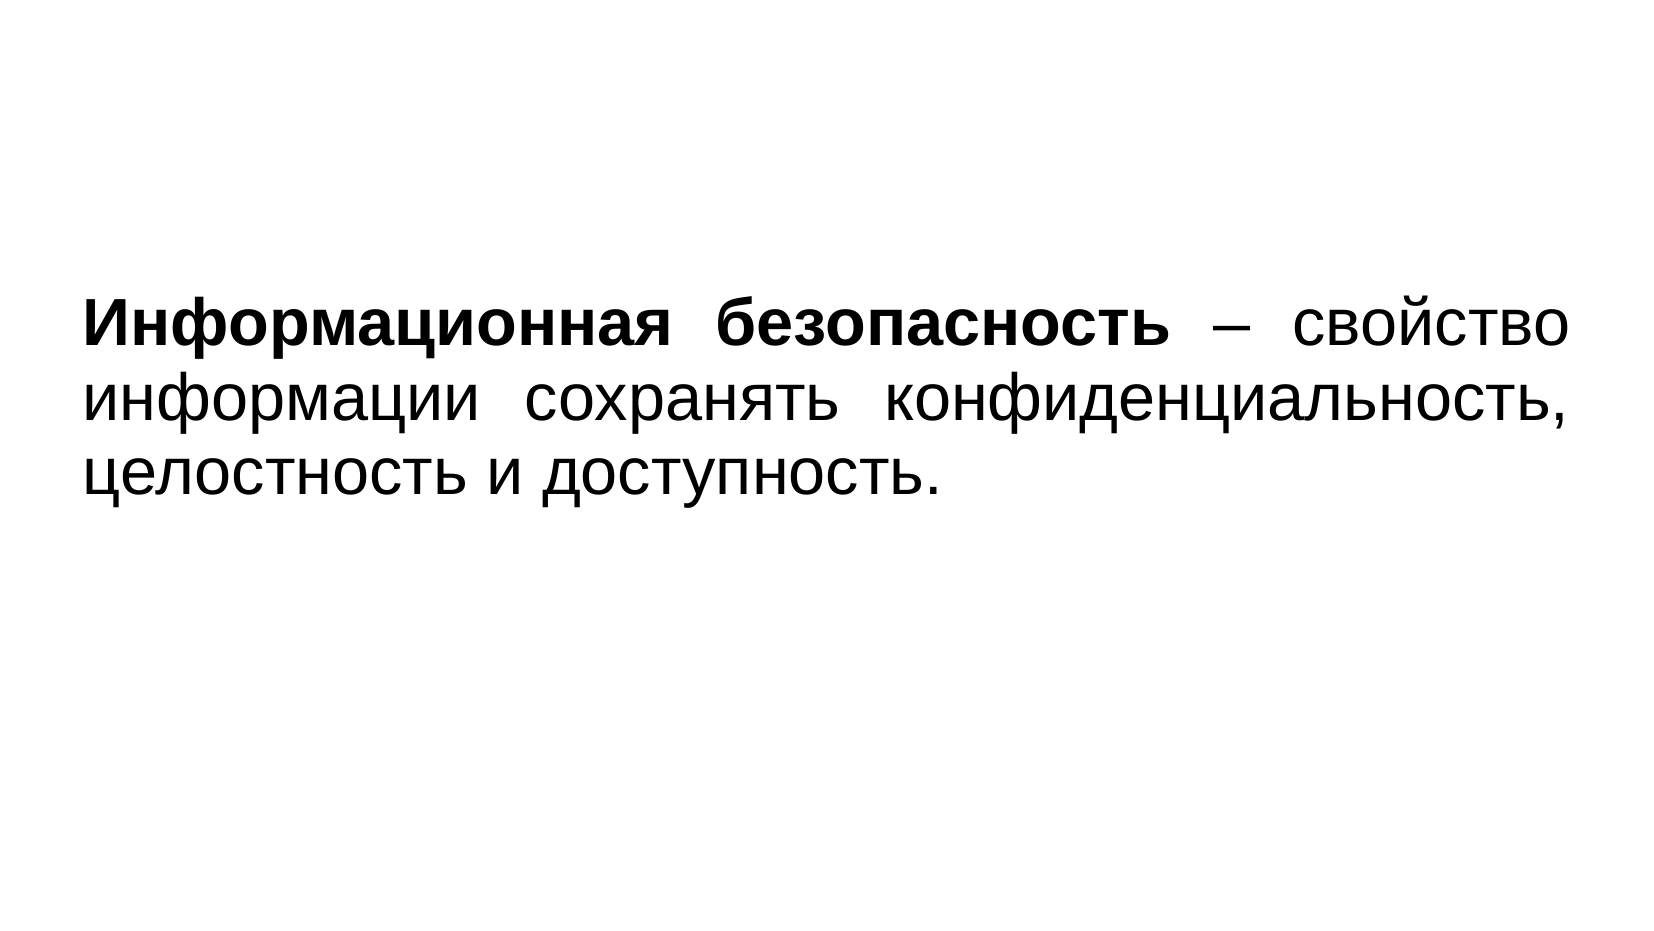

# Информационная безопасность – свойство информации сохранять конфиденциальность, целостность и доступность.